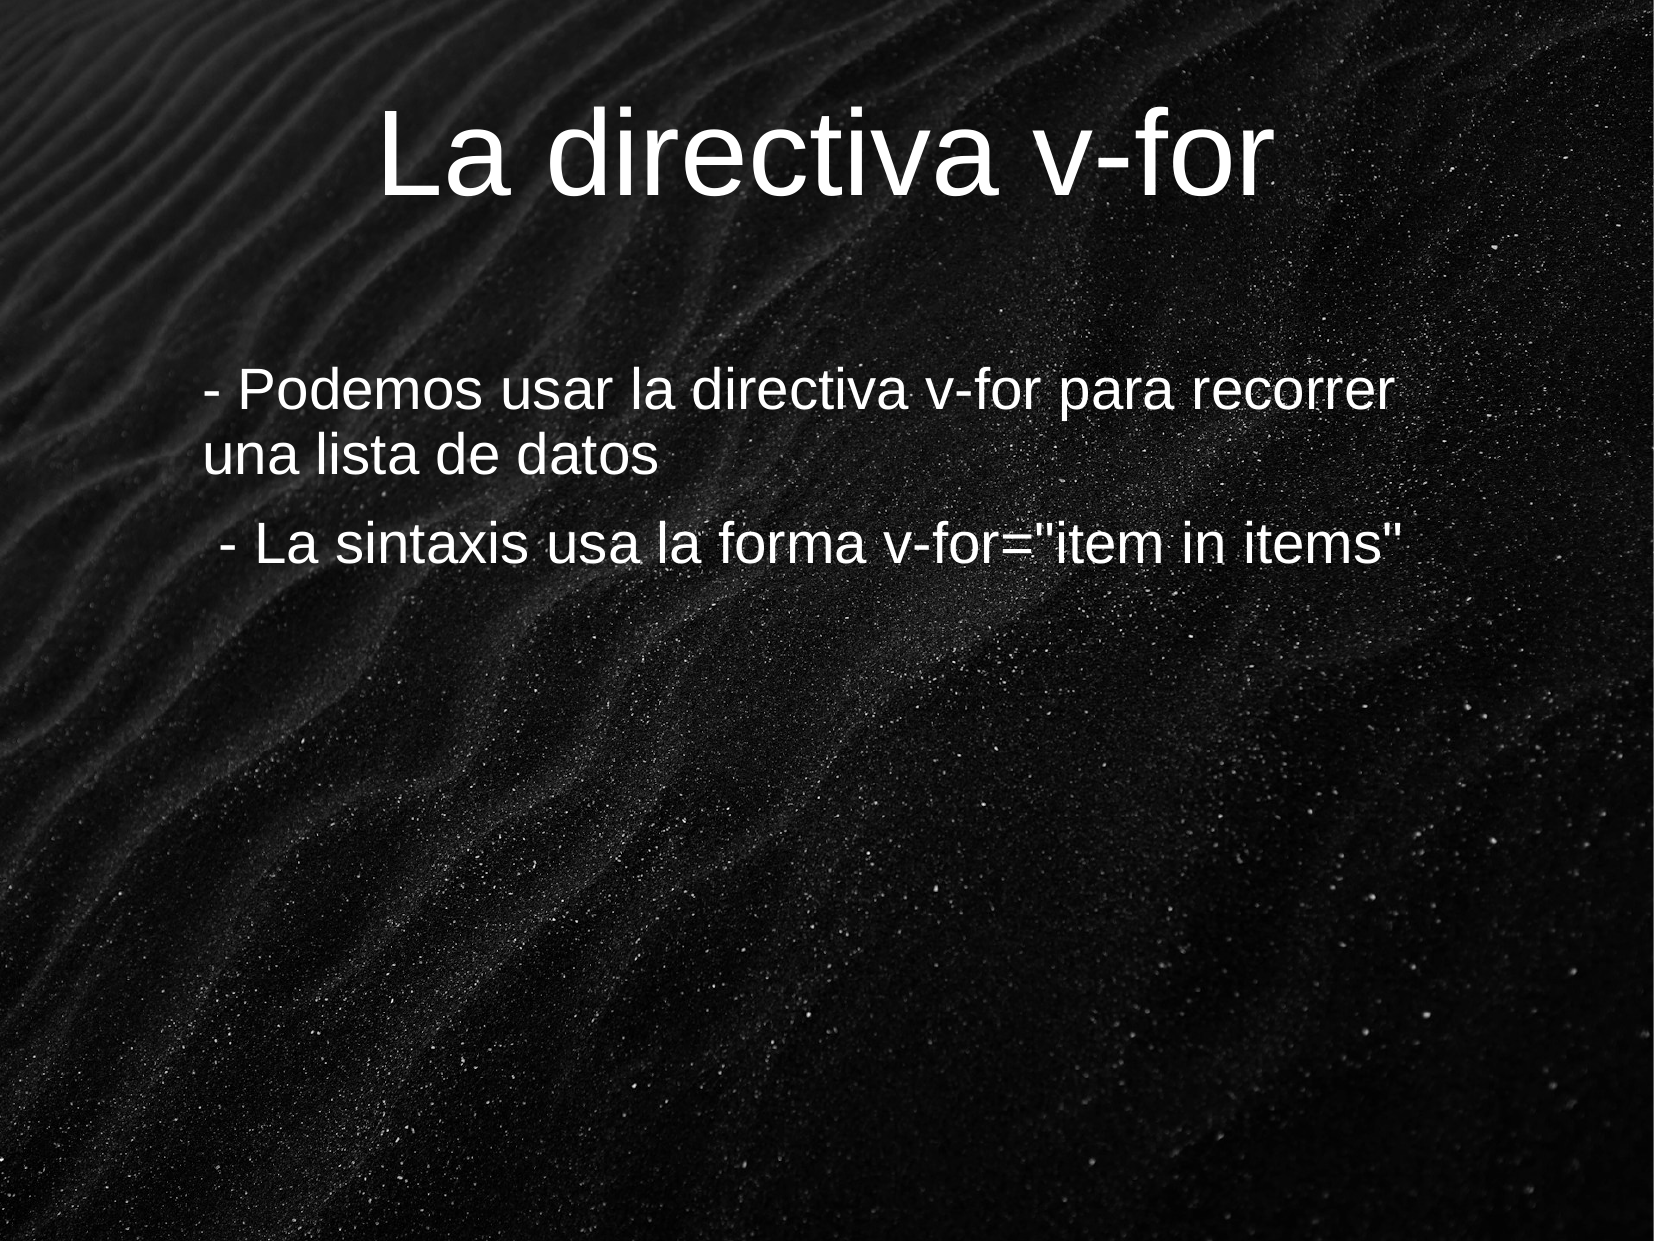

# La directiva v-for
- Podemos usar la directiva v-for para recorrer una lista de datos
 - La sintaxis usa la forma v-for="item in items"